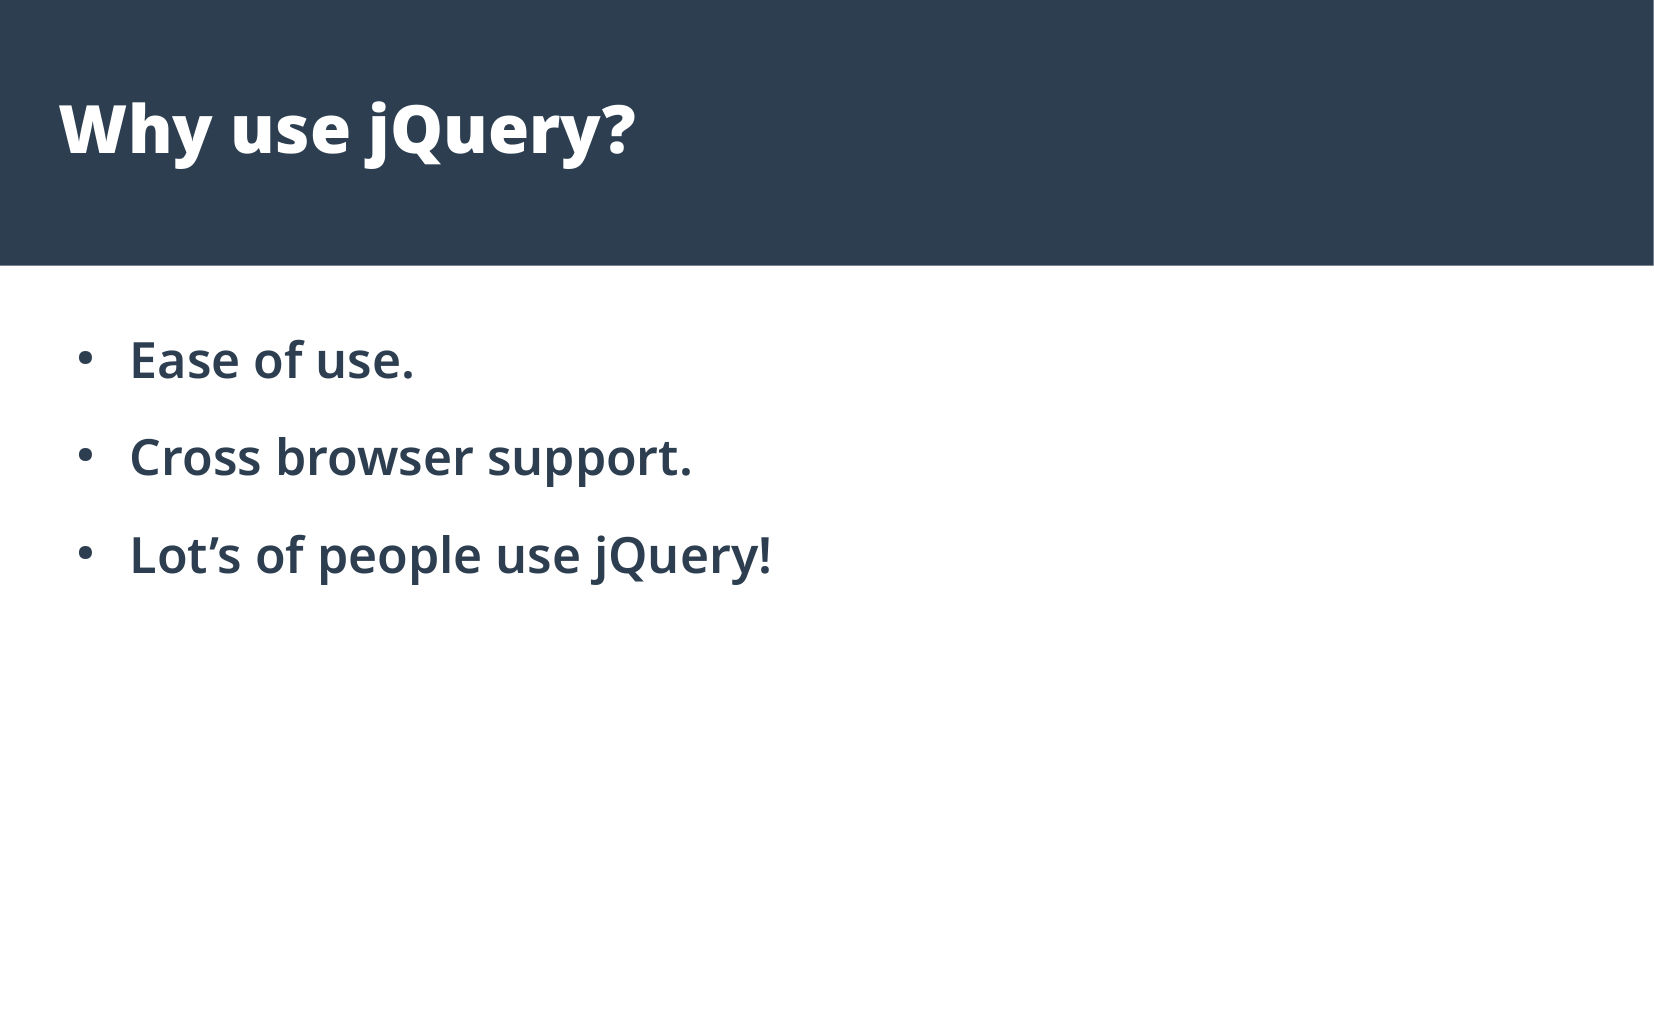

# Why use jQuery?
Ease of use.
Cross browser support.
Lot’s of people use jQuery!